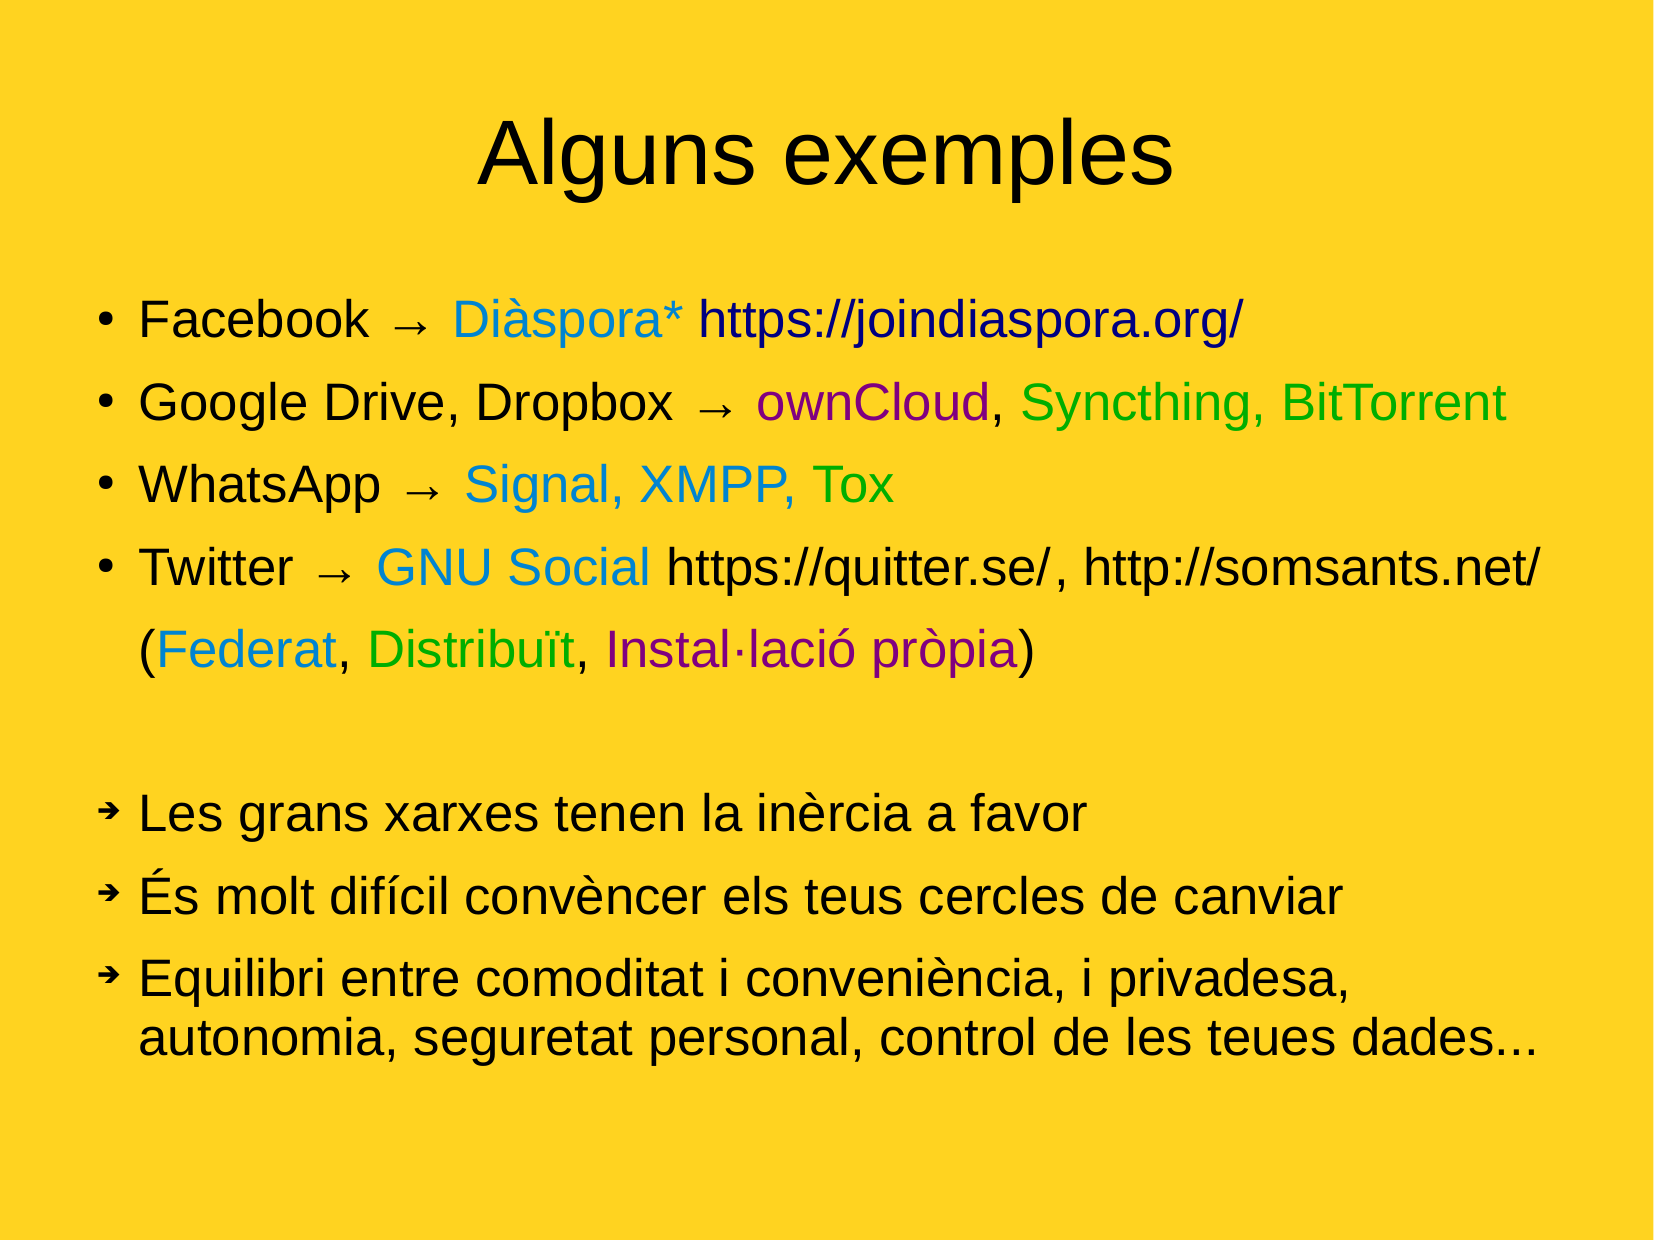

# Alguns exemples
Facebook → Diàspora* https://joindiaspora.org/
Google Drive, Dropbox → ownCloud, Syncthing, BitTorrent
WhatsApp → Signal, XMPP, Tox
Twitter → GNU Social https://quitter.se/, http://somsants.net/
(Federat, Distribuït, Instal·lació pròpia)
Les grans xarxes tenen la inèrcia a favor
És molt difícil convèncer els teus cercles de canviar
Equilibri entre comoditat i conveniència, i privadesa, autonomia, seguretat personal, control de les teues dades...